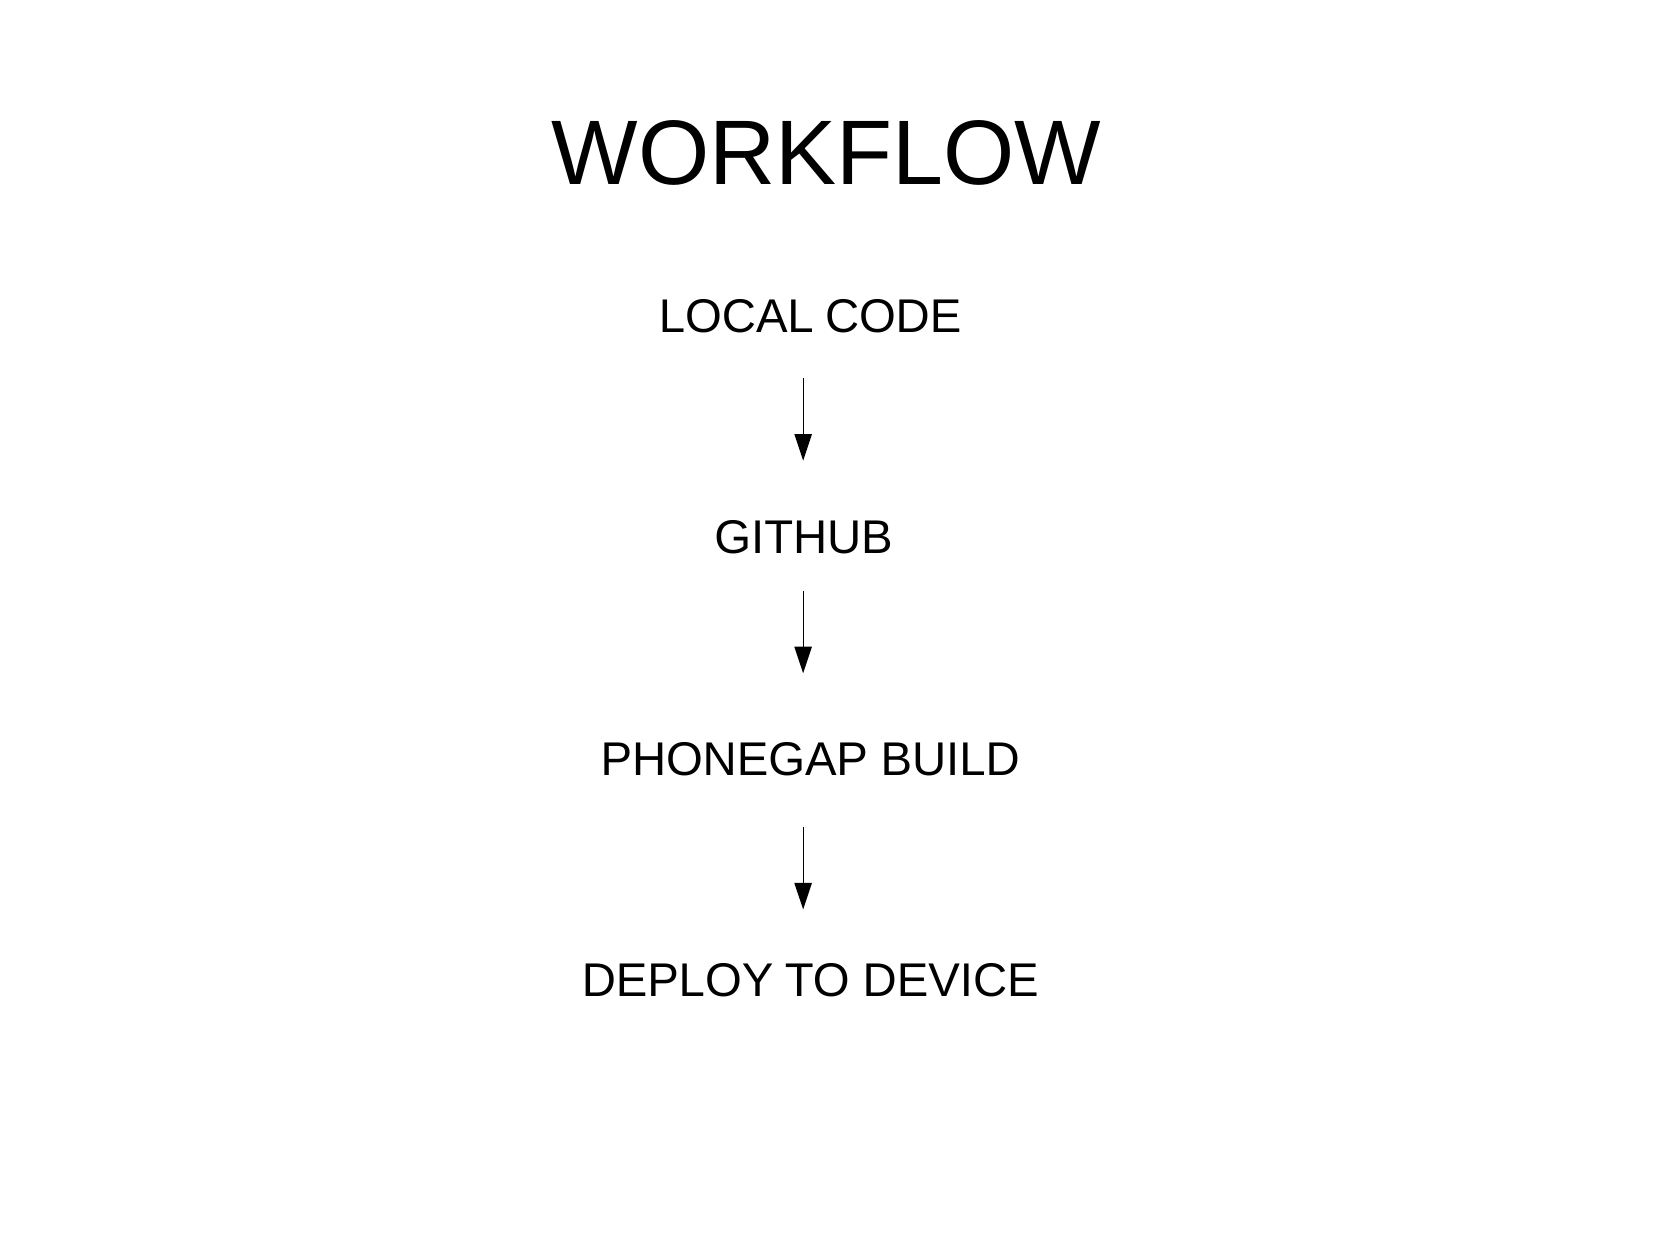

# WORKFLOW
LOCAL CODE
GITHUB
PHONEGAP BUILD
DEPLOY TO DEVICE